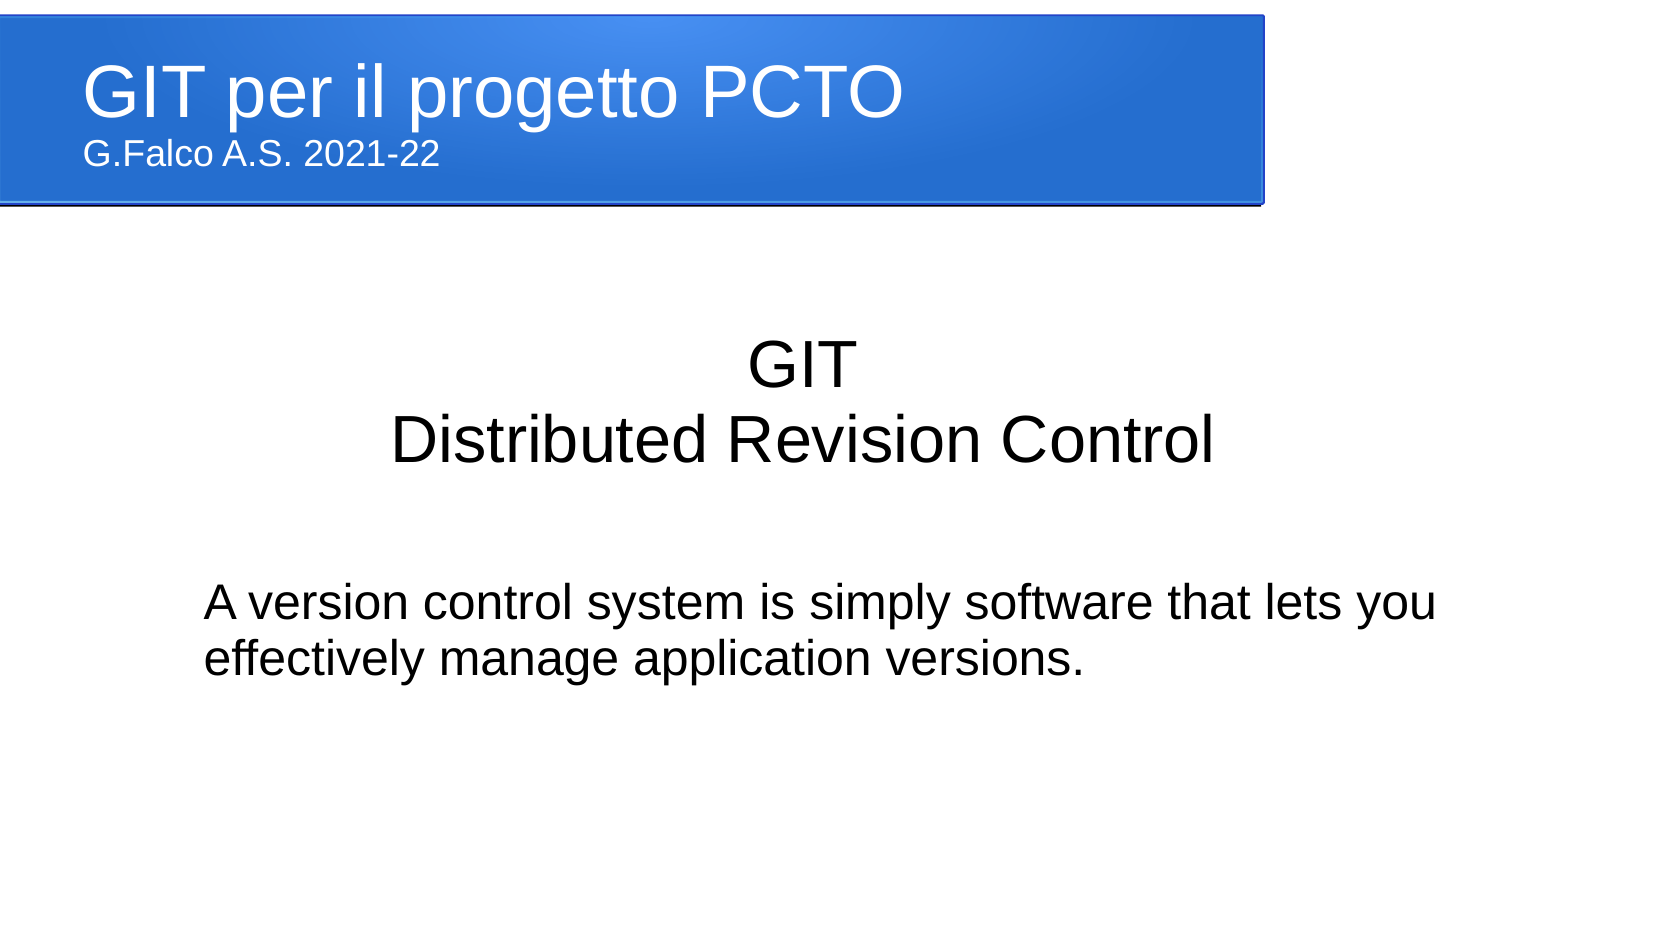

# GIT per il progetto PCTO G.Falco A.S. 2021-22
GIT
Distributed Revision Control
A version control system is simply software that lets you effectively manage application versions.